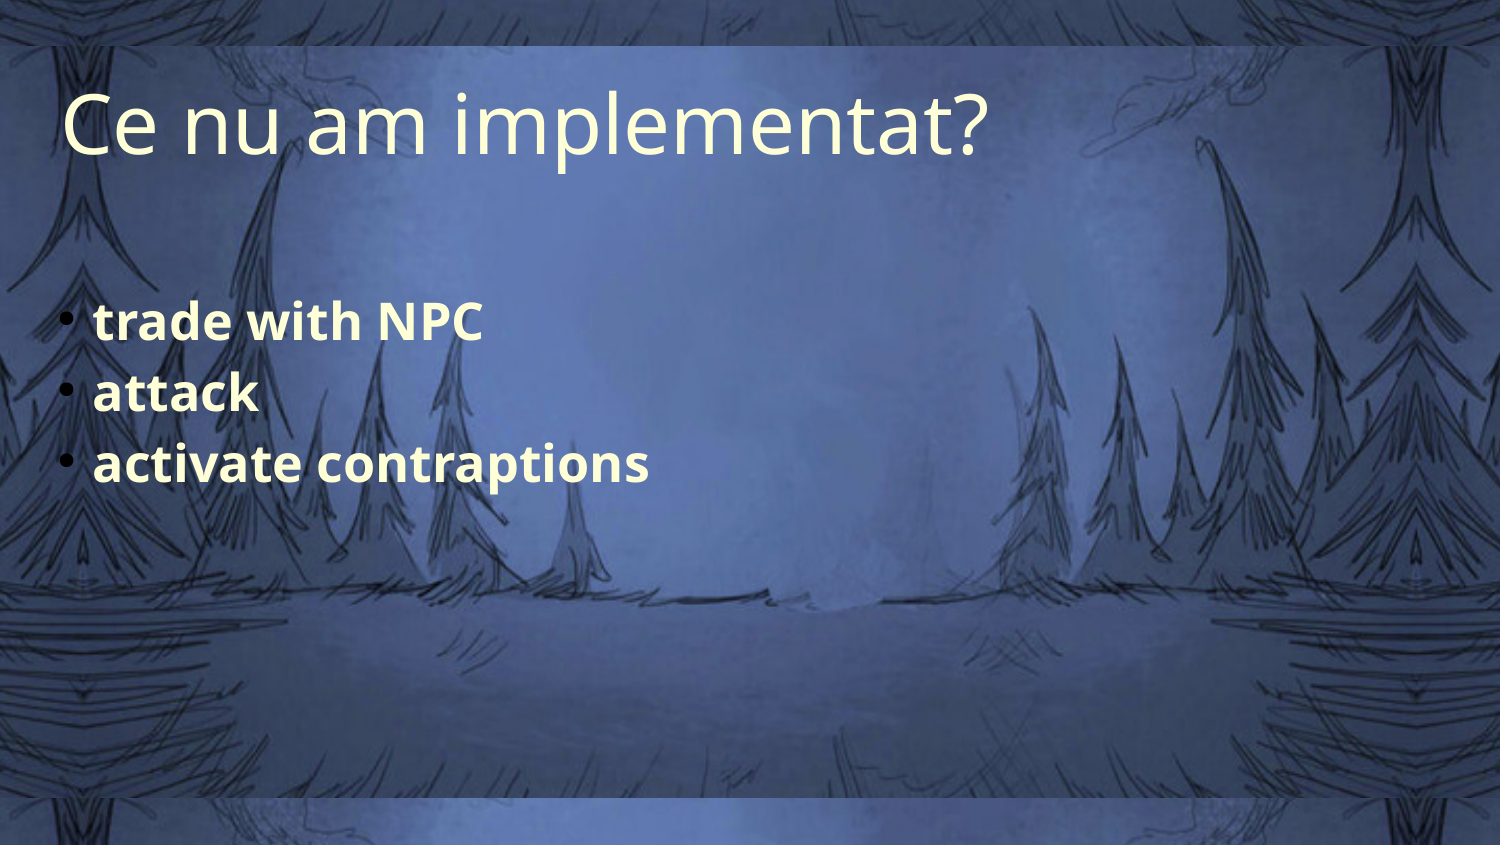

# Ce nu am implementat?
trade with NPC
attack
activate contraptions